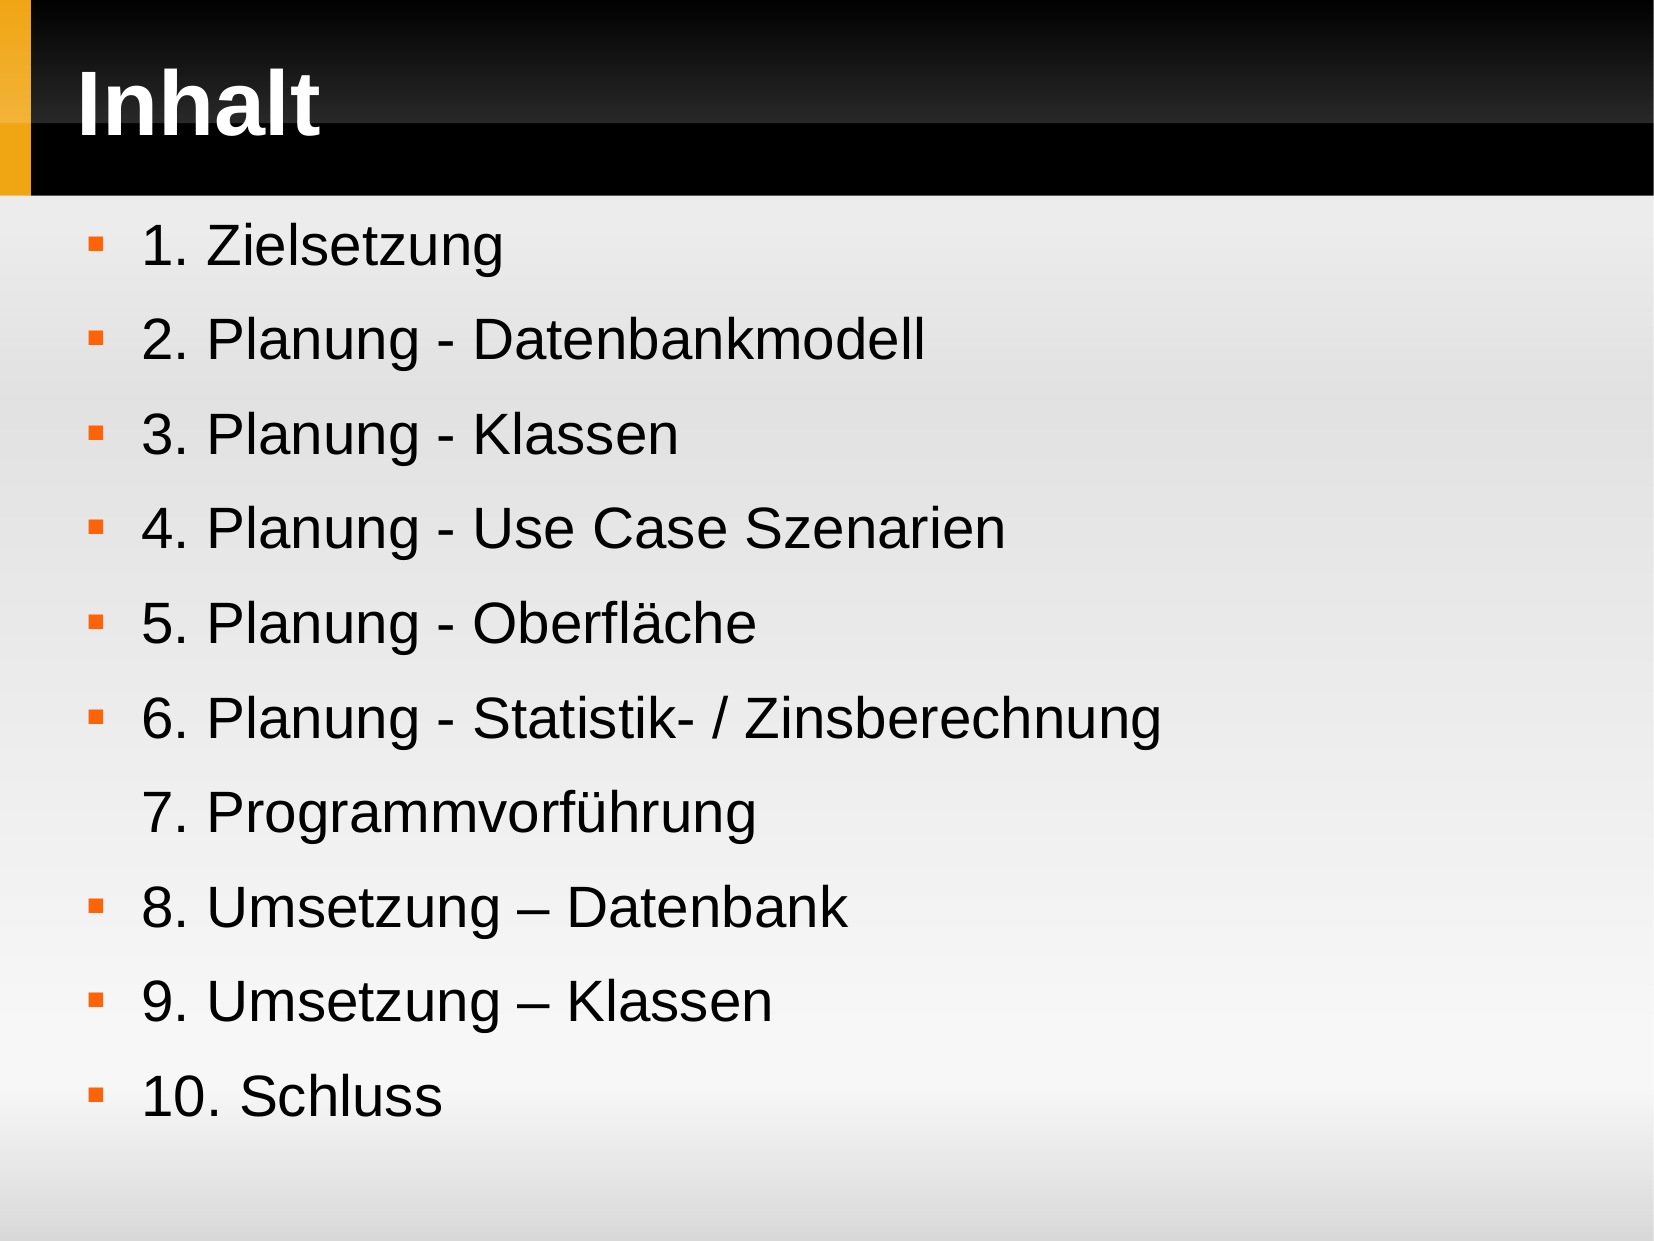

# Inhalt
1. Zielsetzung
2. Planung - Datenbankmodell
3. Planung - Klassen
4. Planung - Use Case Szenarien
5. Planung - Oberfläche
6. Planung - Statistik- / Zinsberechnung
7. Programmvorführung
8. Umsetzung – Datenbank
9. Umsetzung – Klassen
10. Schluss